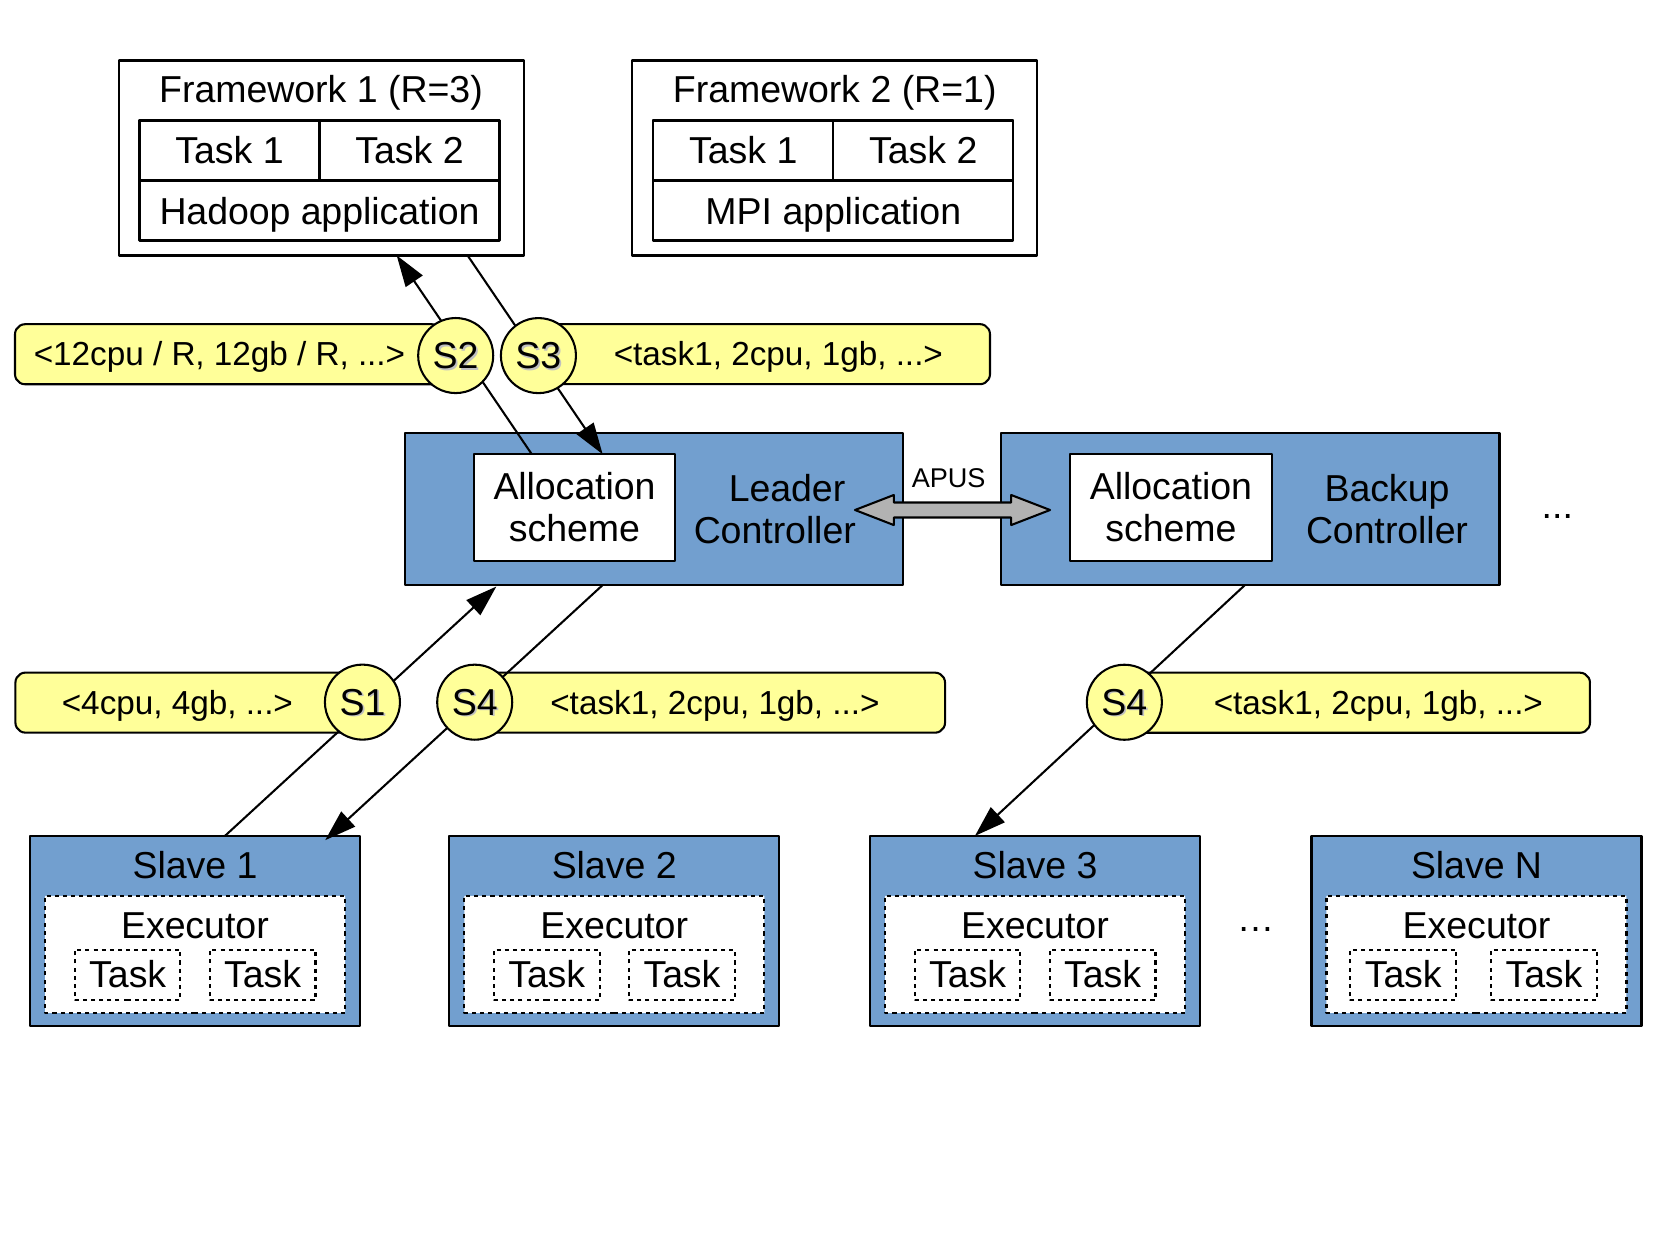

Framework 1 (R=3)
Framework 2 (R=1)
Hadoop application
Task 1
Task 2
MPI application
Task 1
Task 2
S2
S3
<task1, 2cpu, 1gb, ...>
<12cpu / R, 12gb / R, ...>
 Leader
Controller
 Backup
 Controller
Allocation
scheme
Allocation
scheme
APUS
...
...
...
S1
S4
S4
 <4cpu, 4gb, ...>
<task1, 2cpu, 1gb, ...>
<task1, 2cpu, 1gb, ...>
Slave 1
Slave 2
Slave 3
Slave N
…
Executor
Executor
Executor
Executor
Task
Task
Task
Task
Task
Task
Task
Task